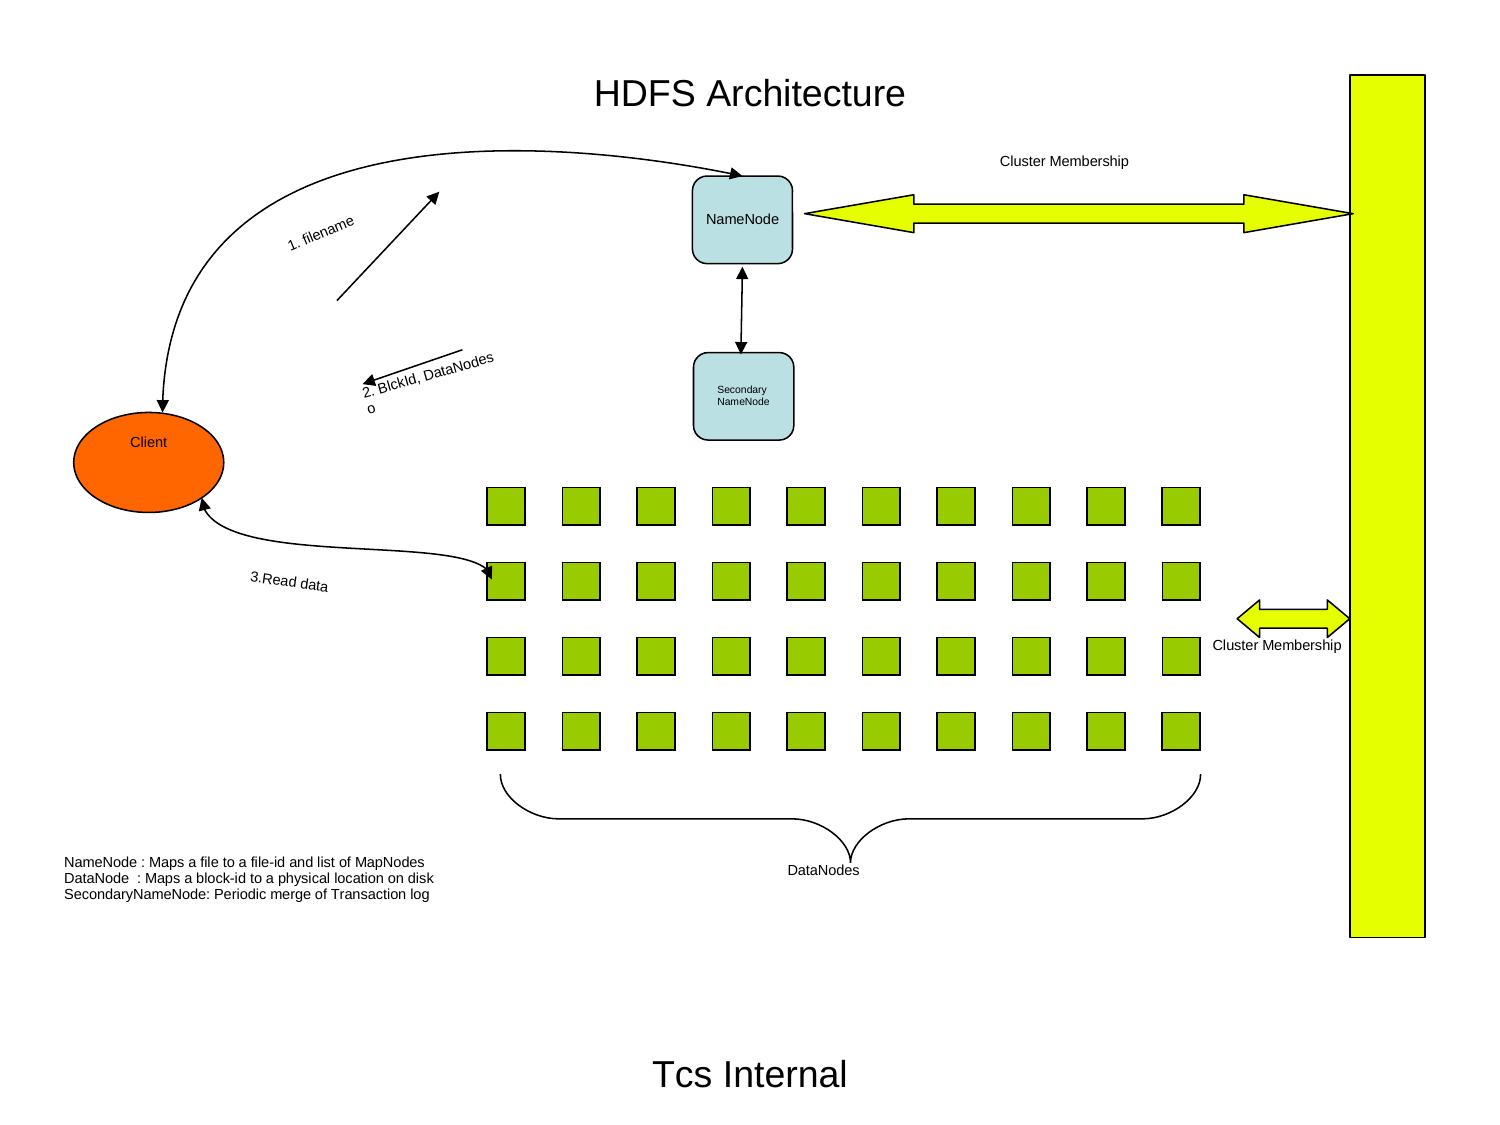

HDFS Architecture
Cluster Membership
NameNode
1. filename
Secondary
NameNode
2. BlckId, DataNodes
o
Client
3.Read data
Cluster Membership
NameNode : Maps a file to a file-id and list of MapNodes
DataNode : Maps a block-id to a physical location on disk
SecondaryNameNode: Periodic merge of Transaction log
DataNodes